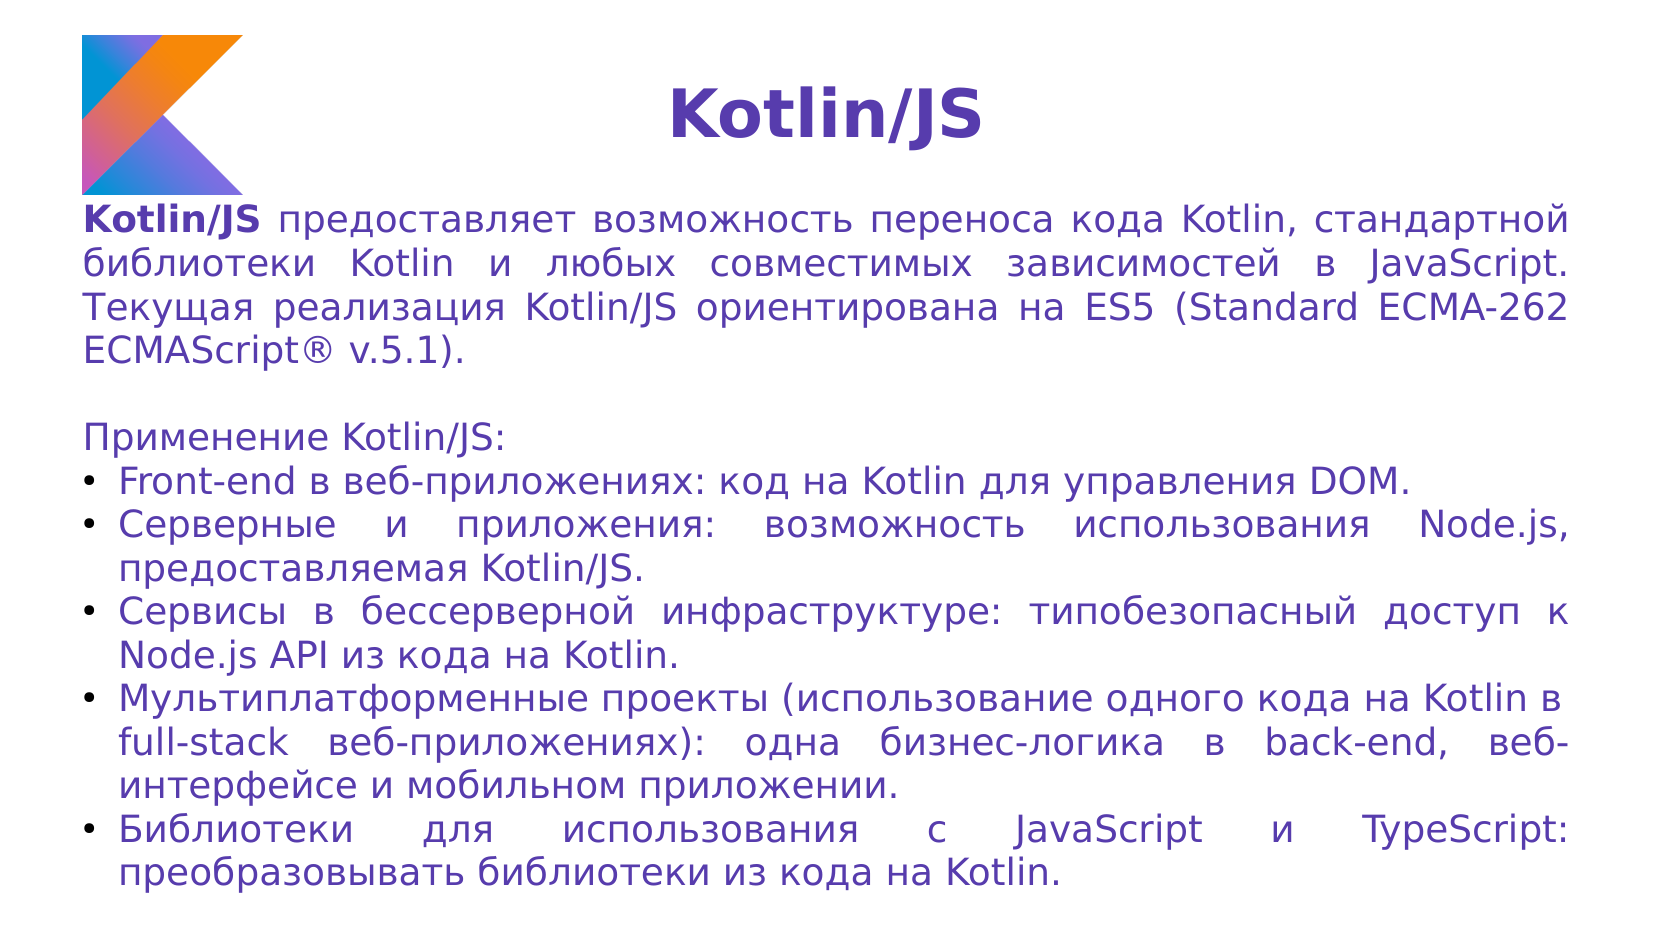

# Kotlin/JS
Kotlin/JS предоставляет возможность переноса кода Kotlin, стандартной библиотеки Kotlin и любых совместимых зависимостей в JavaScript. Текущая реализация Kotlin/JS ориентирована на ES5 (Standard ECMA-262 ECMAScript® v.5.1).
Применение Kotlin/JS:
Front-end в веб-приложениях: код на Kotlin для управления DOM.
Серверные и приложения: возможность использования Node.js, предоставляемая Kotlin/JS.
Сервисы в бессерверной инфраструктуре: типобезопасный доступ к Node.js API из кода на Kotlin.
Мультиплатформенные проекты (использование одного кода на Kotlin в
full-stack веб-приложениях): одна бизнес-логика в back-end, веб-интерфейсе и мобильном приложении.
Библиотеки для использования с JavaScript и TypeScript: преобразовывать библиотеки из кода на Kotlin.